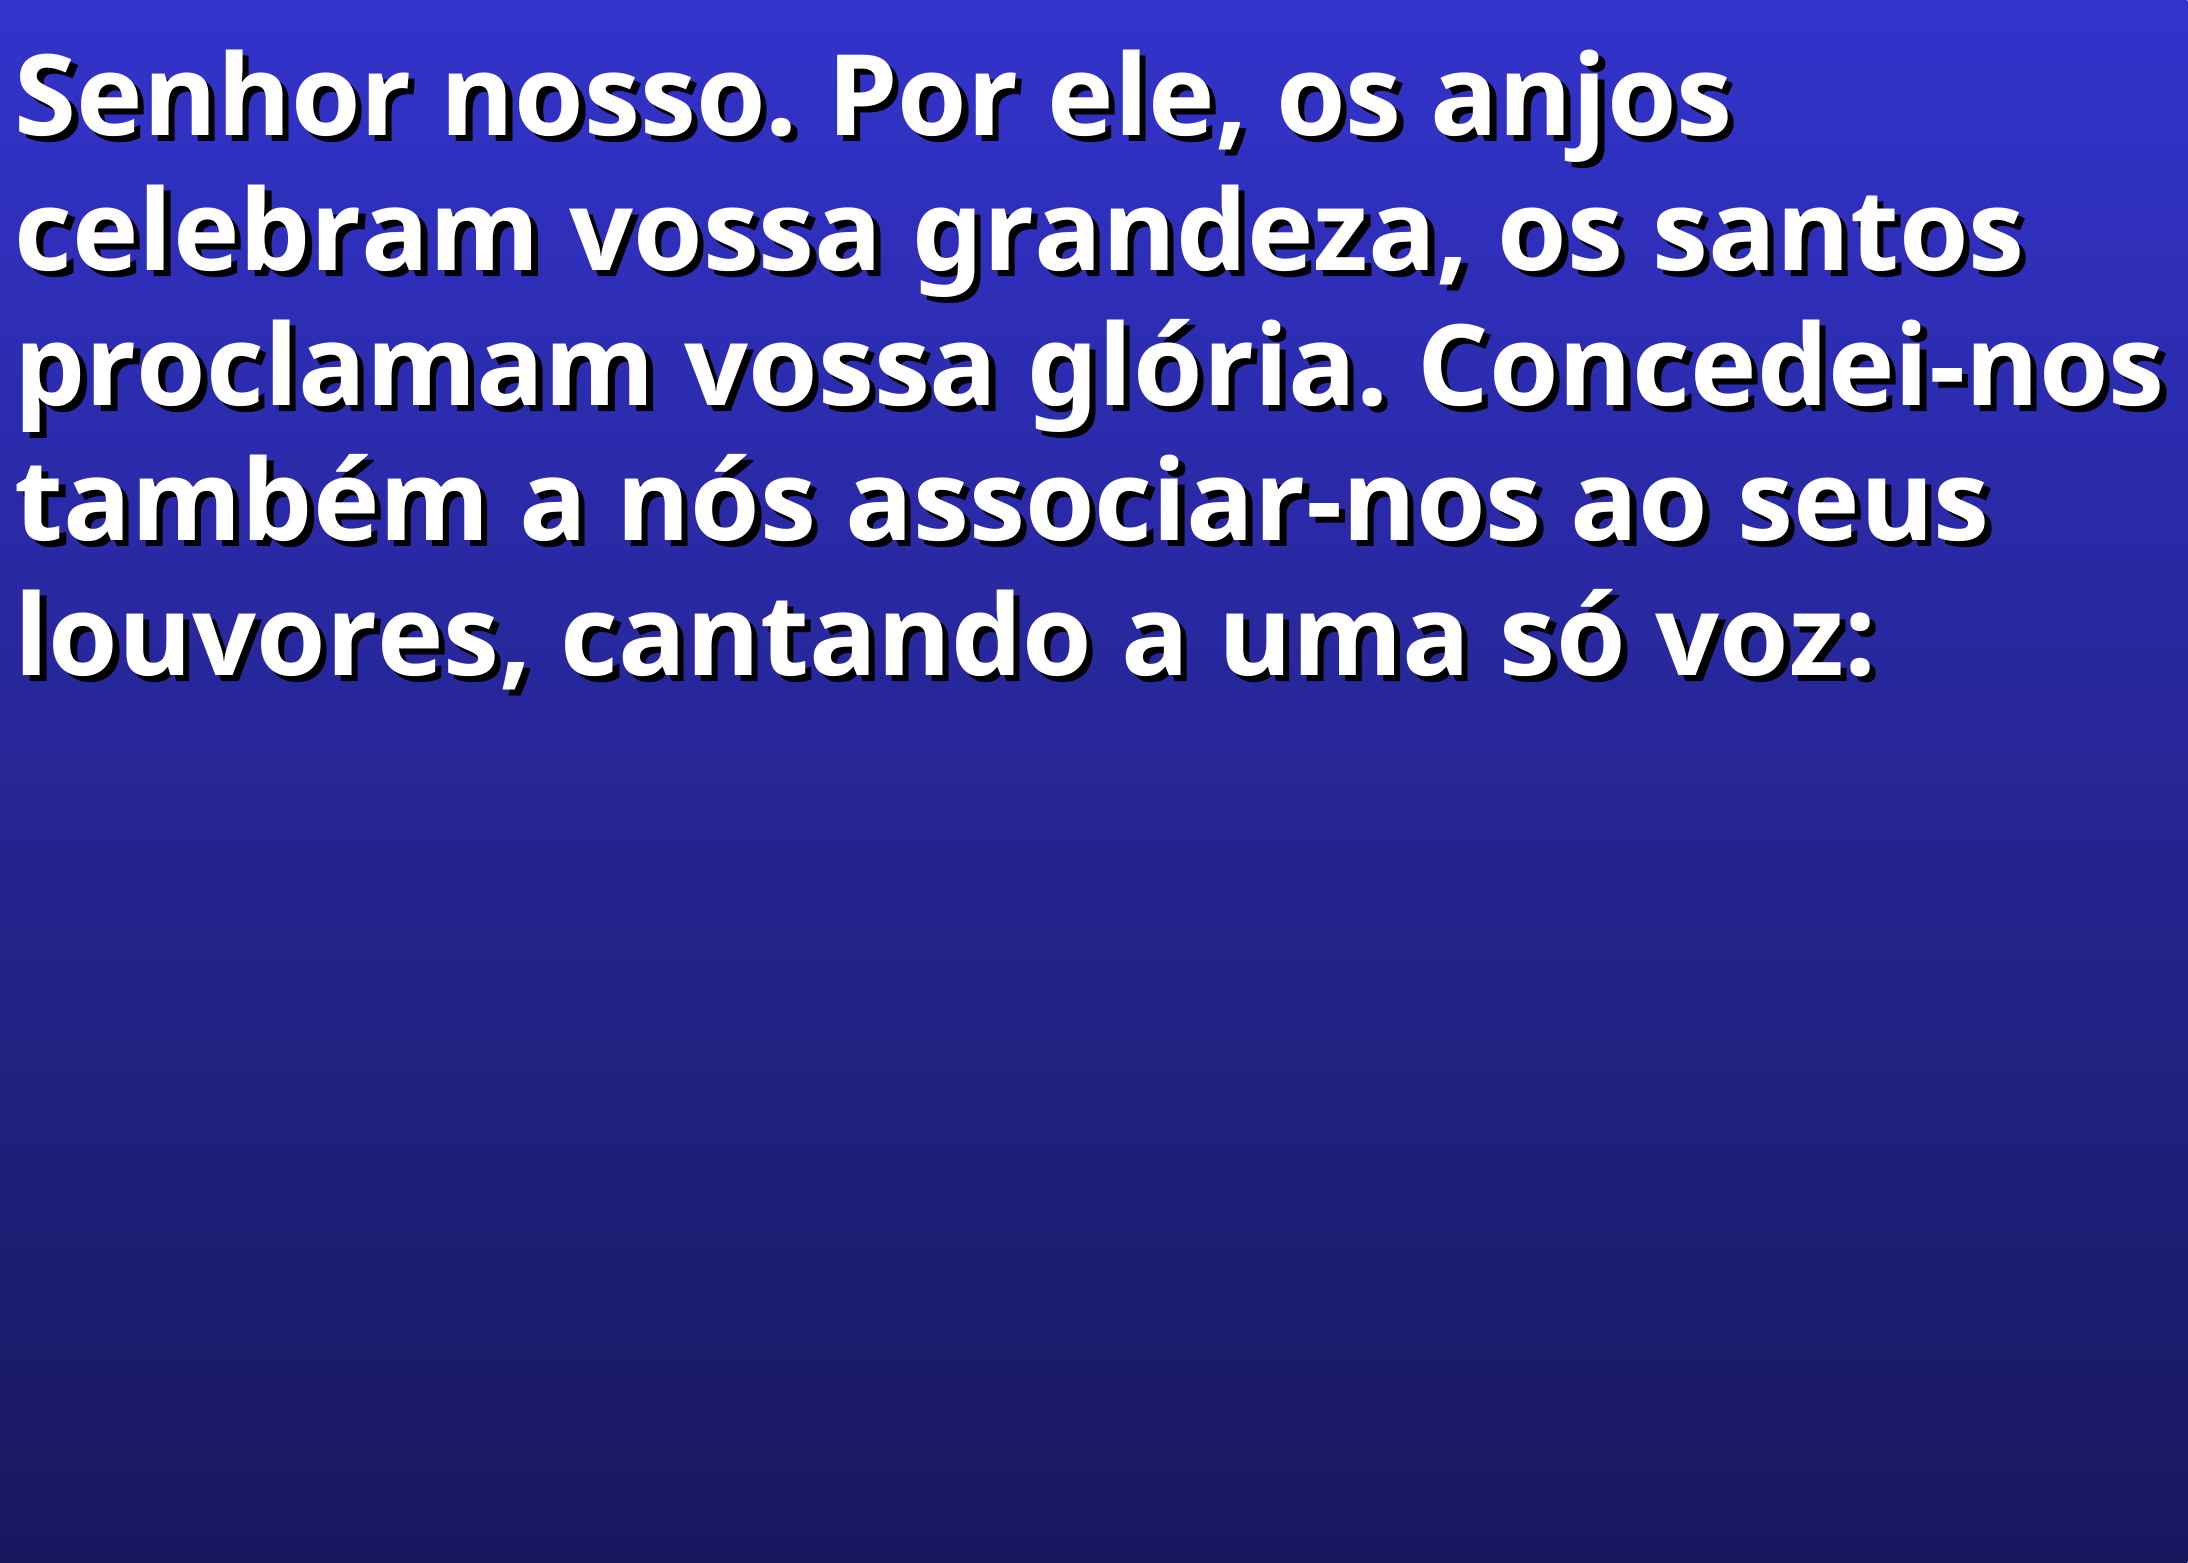

Senhor nosso. Por ele, os anjos celebram vossa grandeza, os santos proclamam vossa glória. Concedei-nos também a nós associar-nos ao seus louvores, cantando a uma só voz: